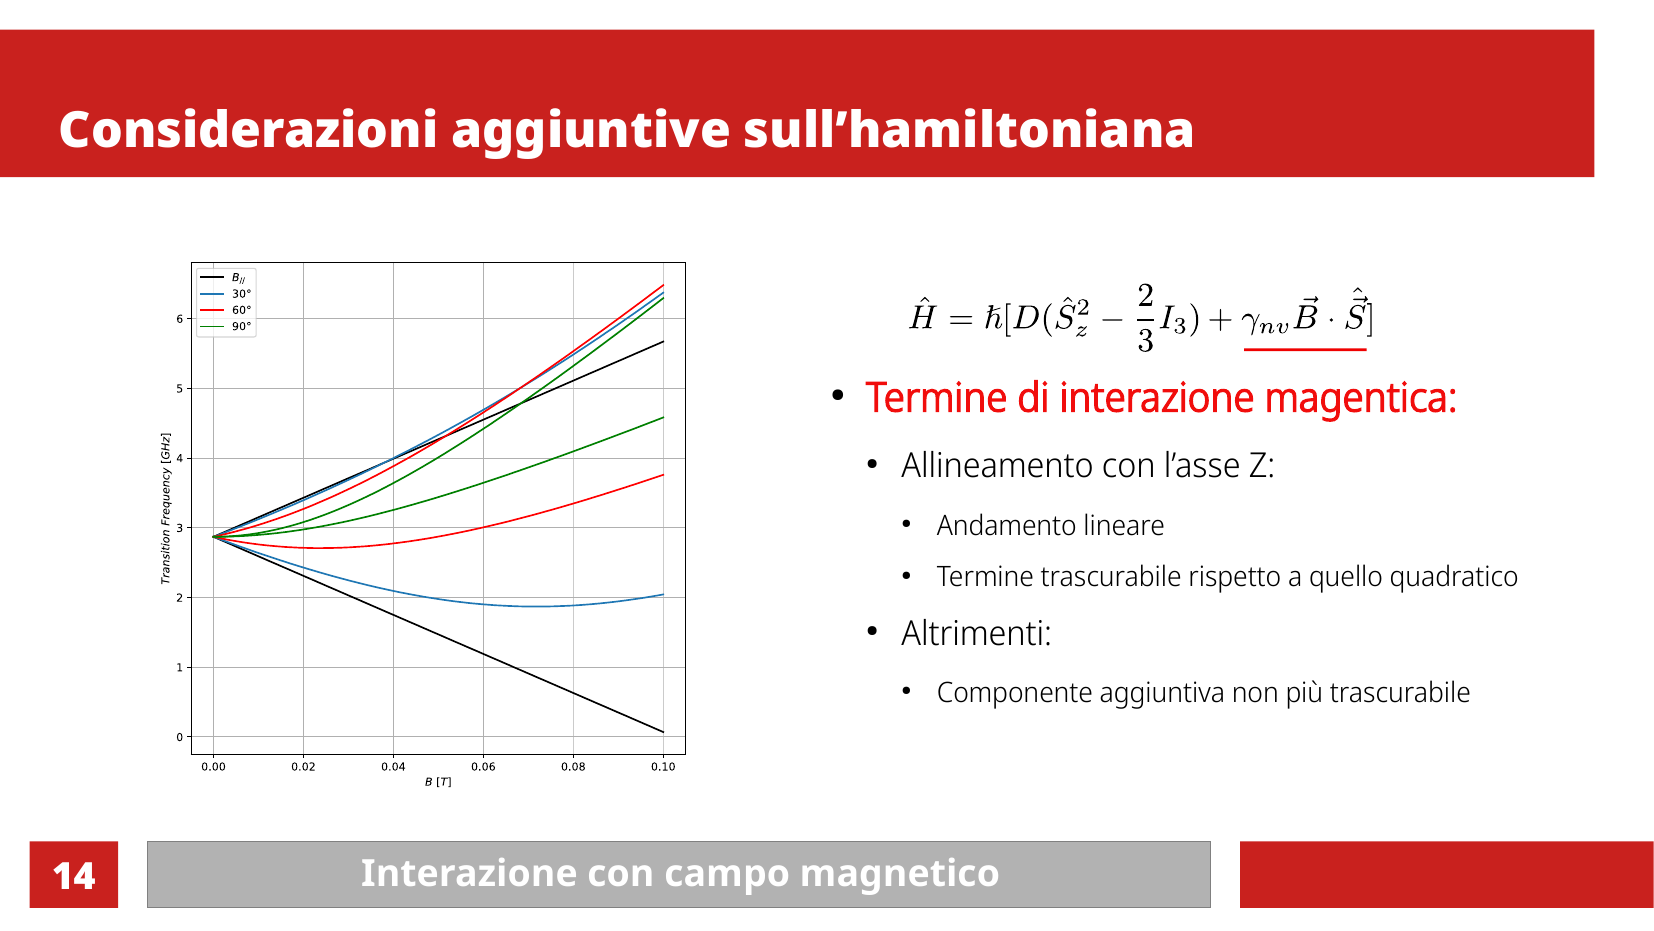

# Considerazioni aggiuntive sull’hamiltoniana
Termine di interazione magentica:
Allineamento con l’asse Z:
Andamento lineare
Termine trascurabile rispetto a quello quadratico
Altrimenti:
Componente aggiuntiva non più trascurabile
Interazione con campo magnetico
14